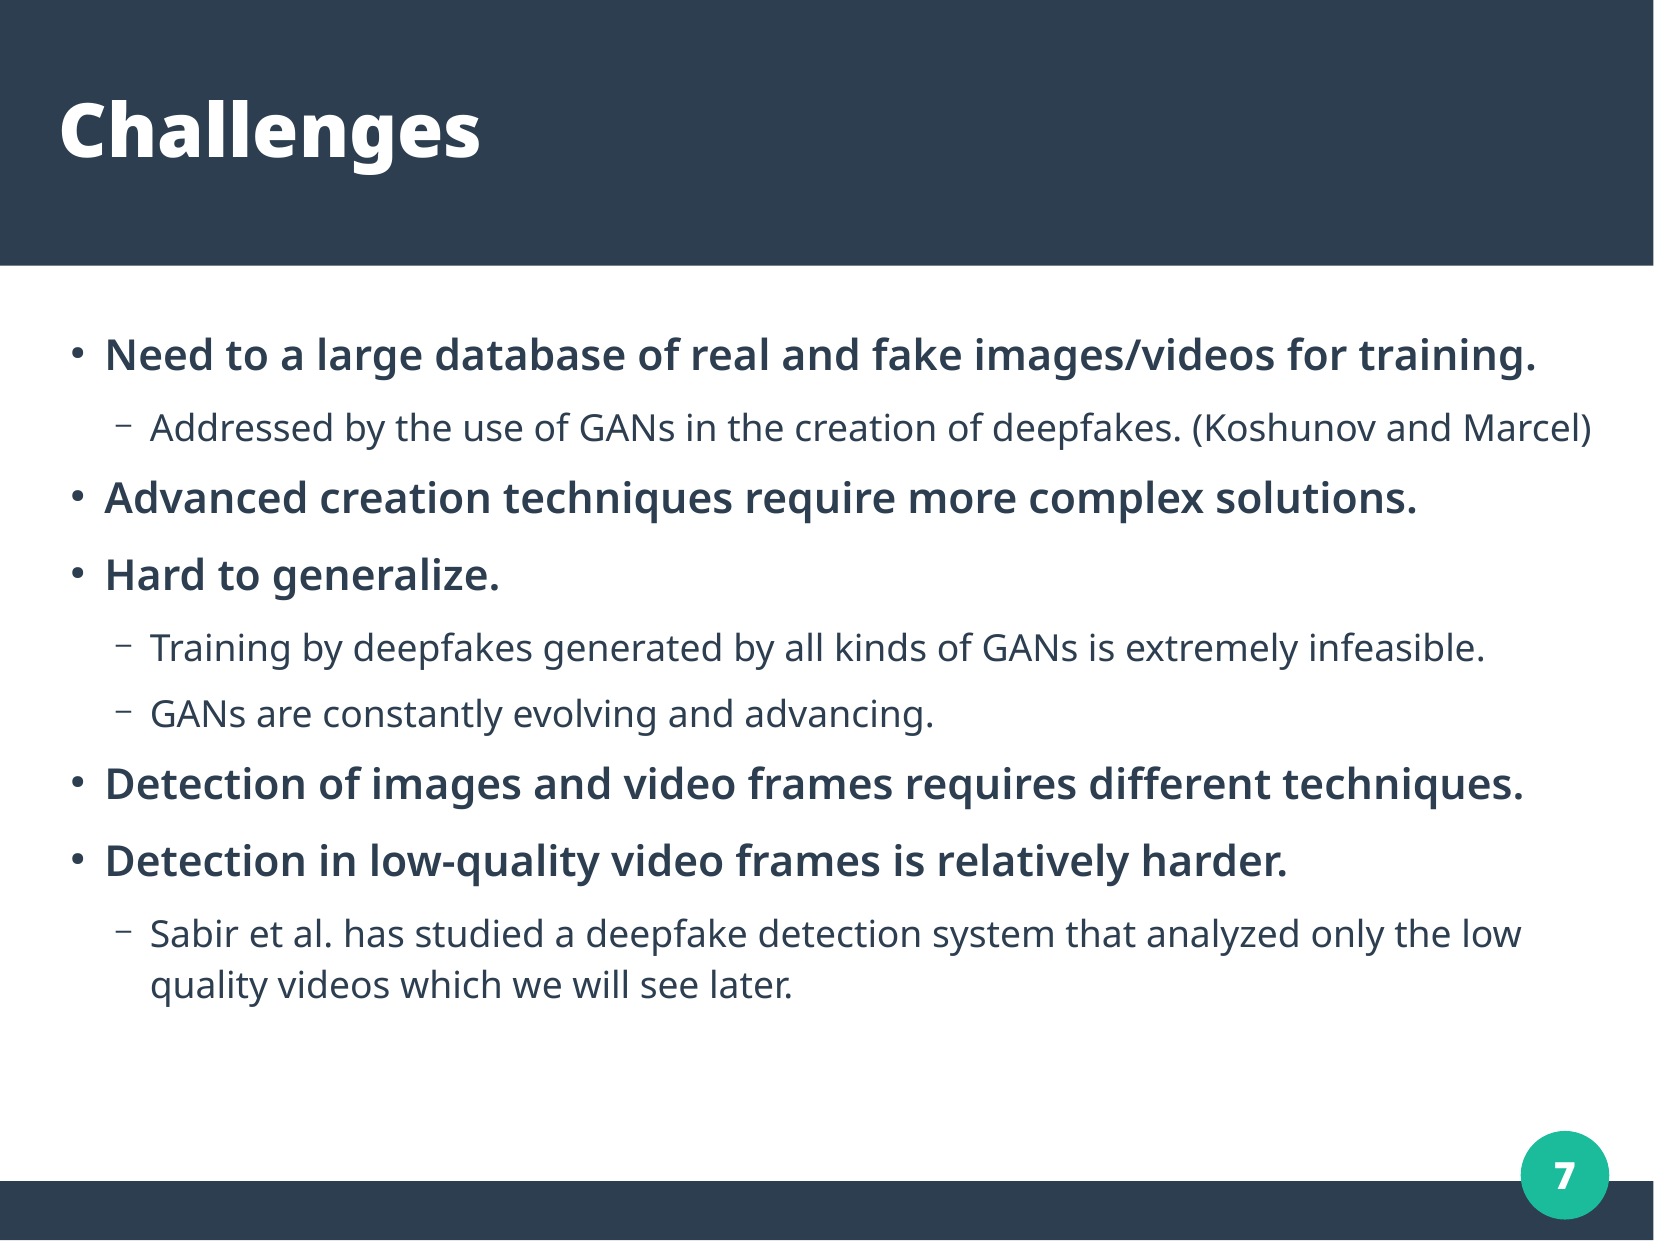

# Challenges
Need to a large database of real and fake images/videos for training.
Addressed by the use of GANs in the creation of deepfakes. (Koshunov and Marcel)
Advanced creation techniques require more complex solutions.
Hard to generalize.
Training by deepfakes generated by all kinds of GANs is extremely infeasible.
GANs are constantly evolving and advancing.
Detection of images and video frames requires different techniques.
Detection in low-quality video frames is relatively harder.
Sabir et al. has studied a deepfake detection system that analyzed only the low quality videos which we will see later.
7